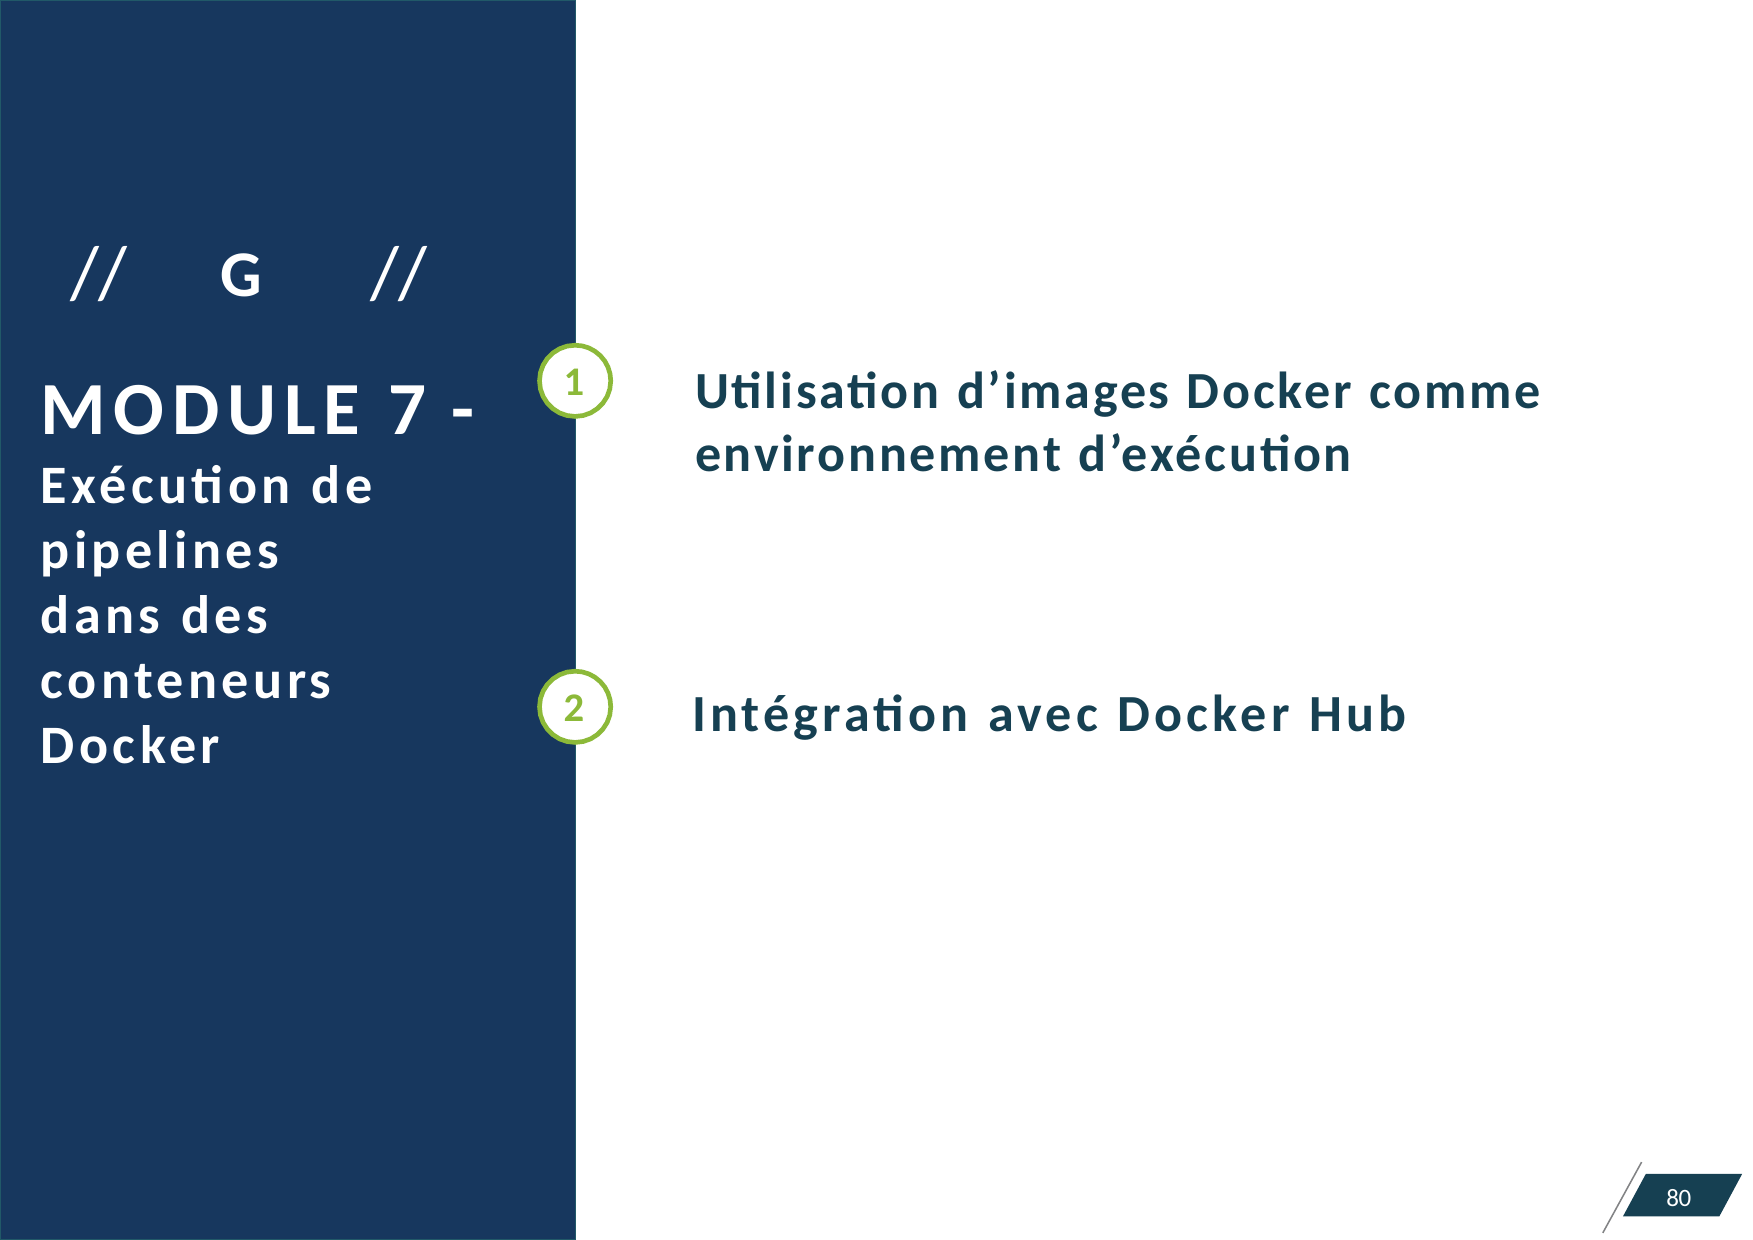

//	G	//
MODULE 7 -
Exécution de pipelines dans des conteneurs Docker
1
Utilisation d’images Docker comme environnement d’exécution
Intégration avec Docker Hub
2